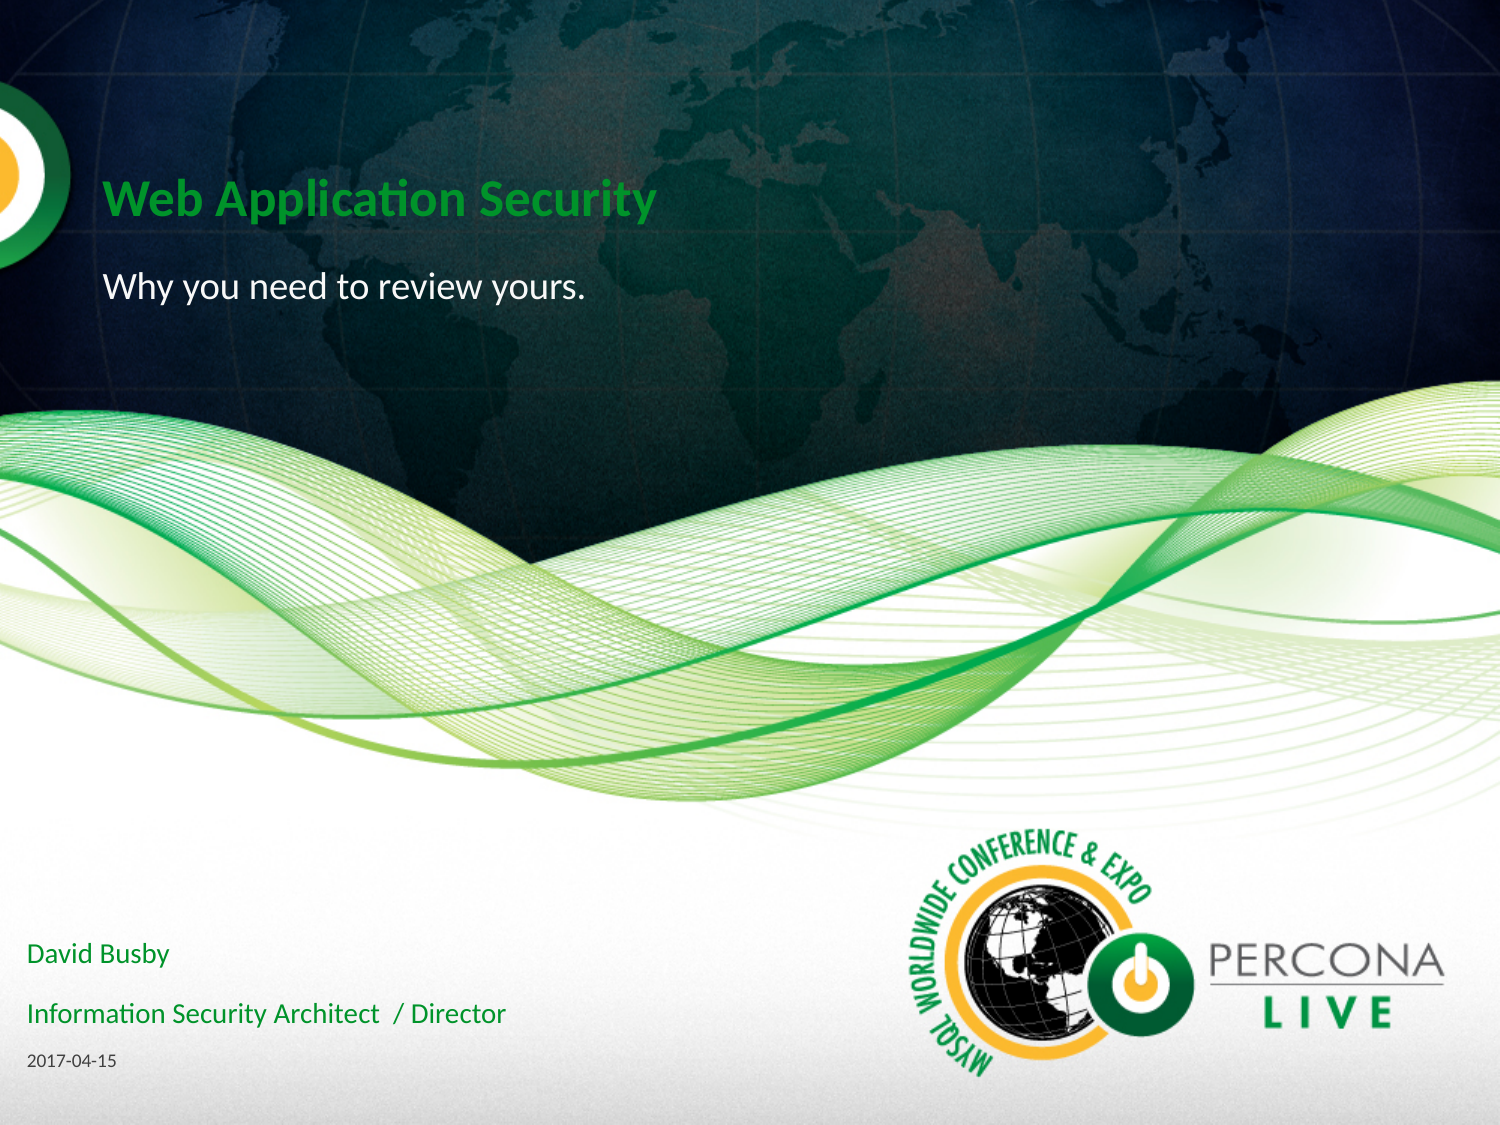

# Web Application Security
Why you need to review yours.
David Busby
Information Security Architect / Director
2017-04-15